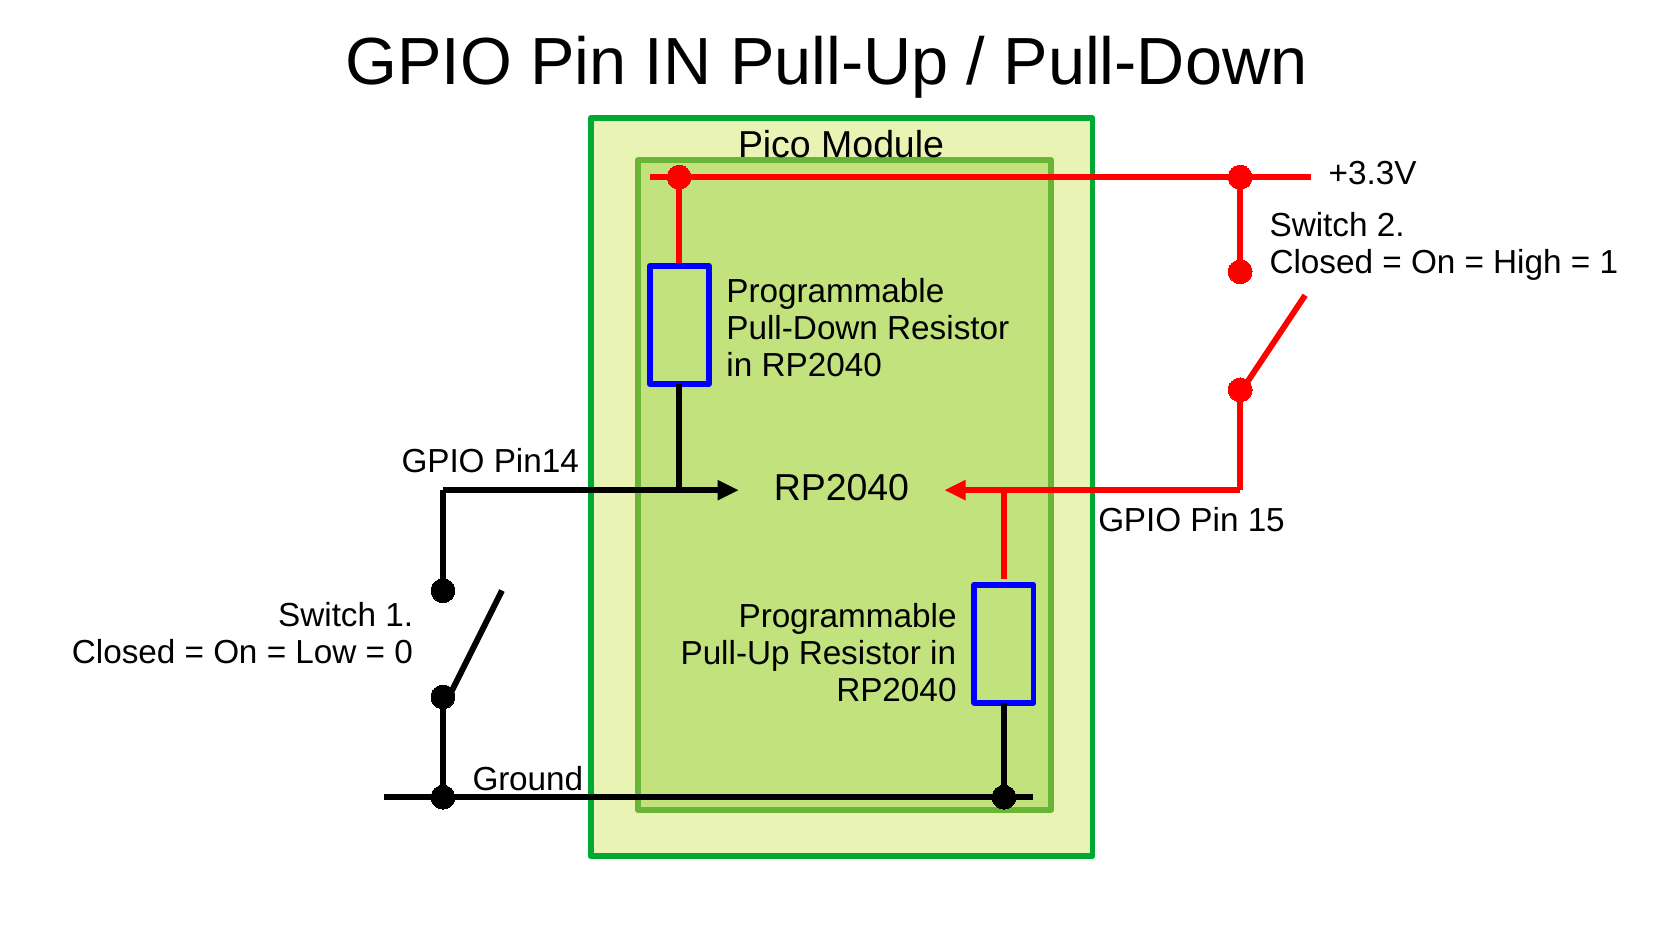

# GPIO Pin IN Pull-Up / Pull-Down
RP2040
Pico Module
+3.3V
Switch 2.
Closed = On = High = 1
Programmable
Pull-Down Resistor in RP2040
GPIO Pin14
GPIO Pin 15
Switch 1.
Closed = On = Low = 0
Programmable
Pull-Up Resistor in RP2040
Ground